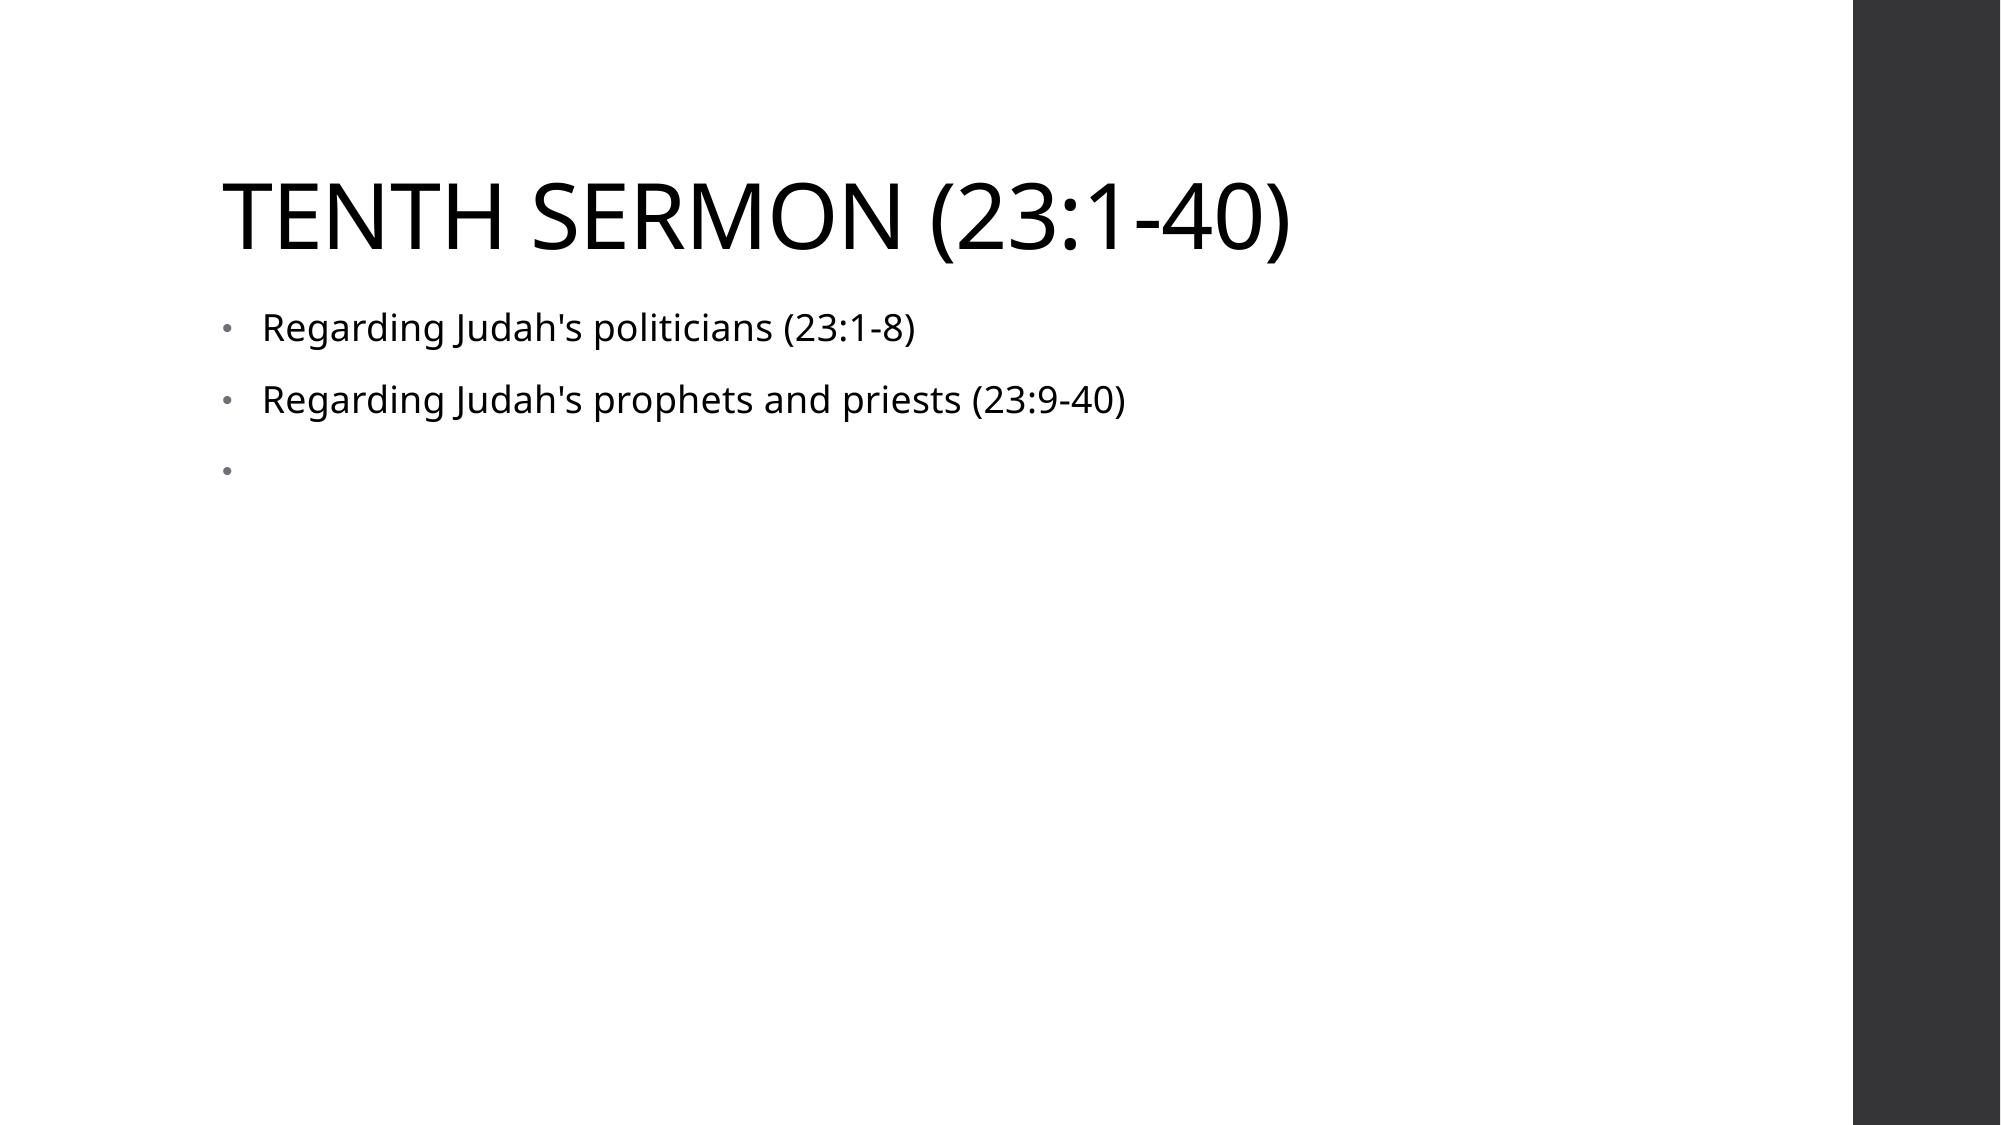

# TENTH SERMON (23:1-40)
 Regarding Judah's politicians (23:1-8)
 Regarding Judah's prophets and priests (23:9-40)